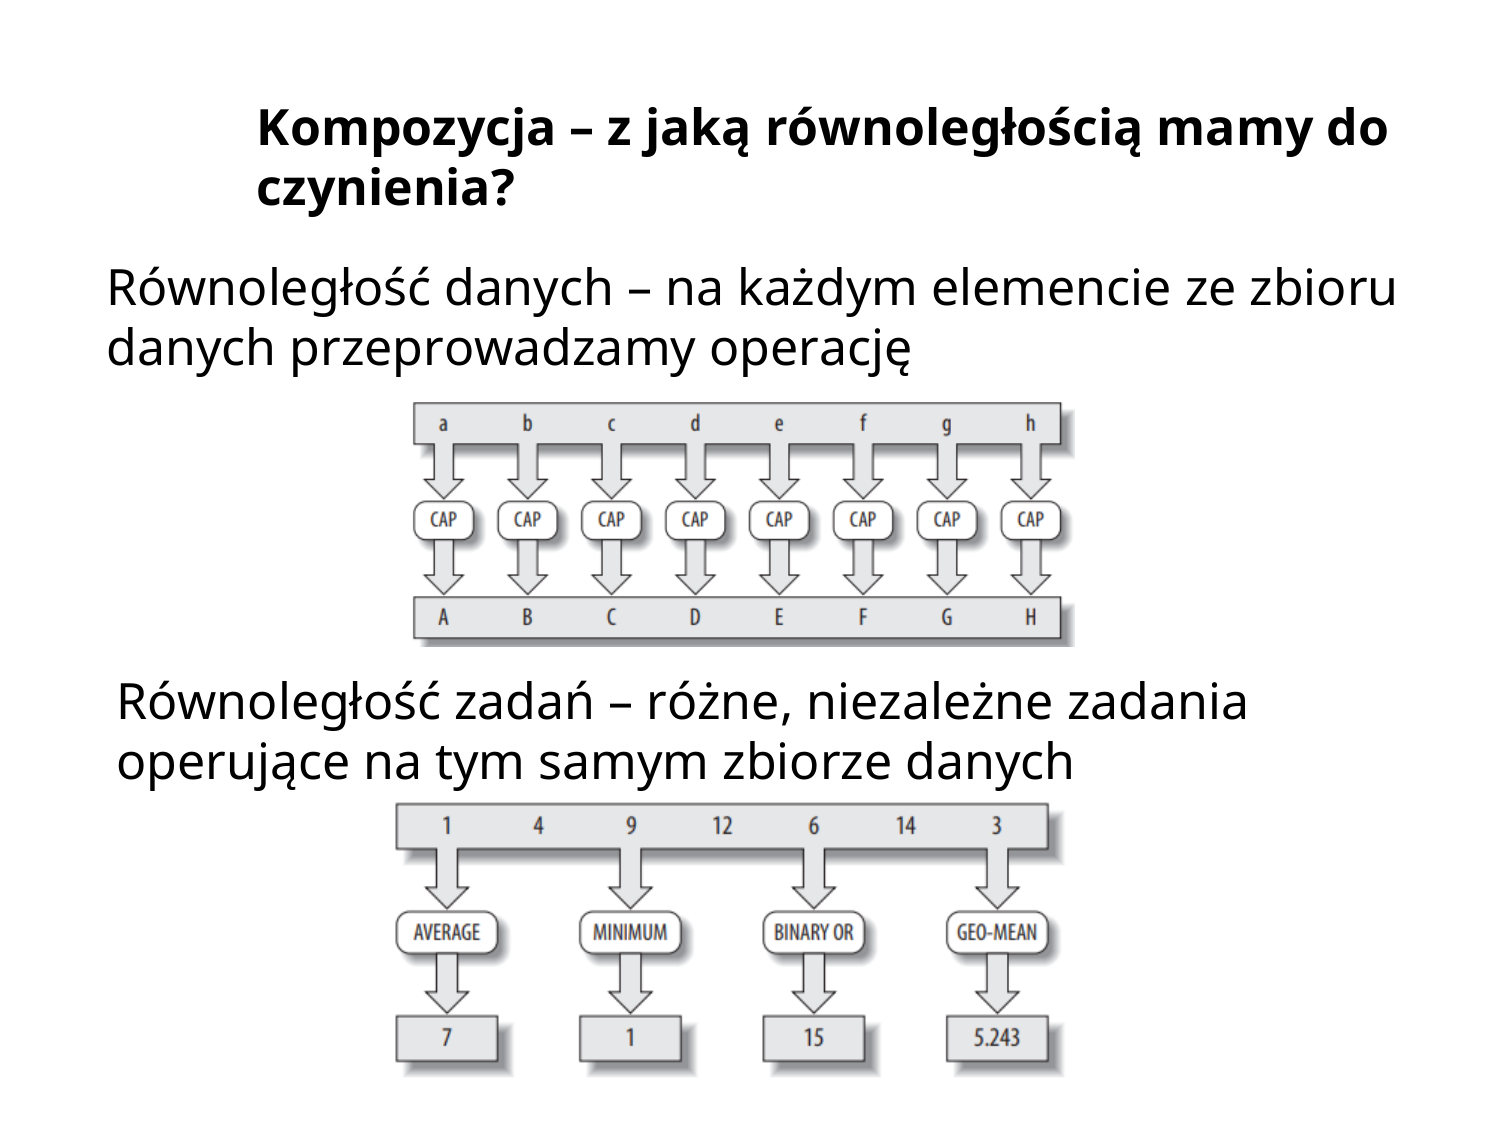

# Kompozycja – z jaką równoległością mamy do czynienia?
Równoległość danych – na każdym elemencie ze zbioru danych przeprowadzamy operację
Równoległość zadań – różne, niezależne zadania operujące na tym samym zbiorze danych